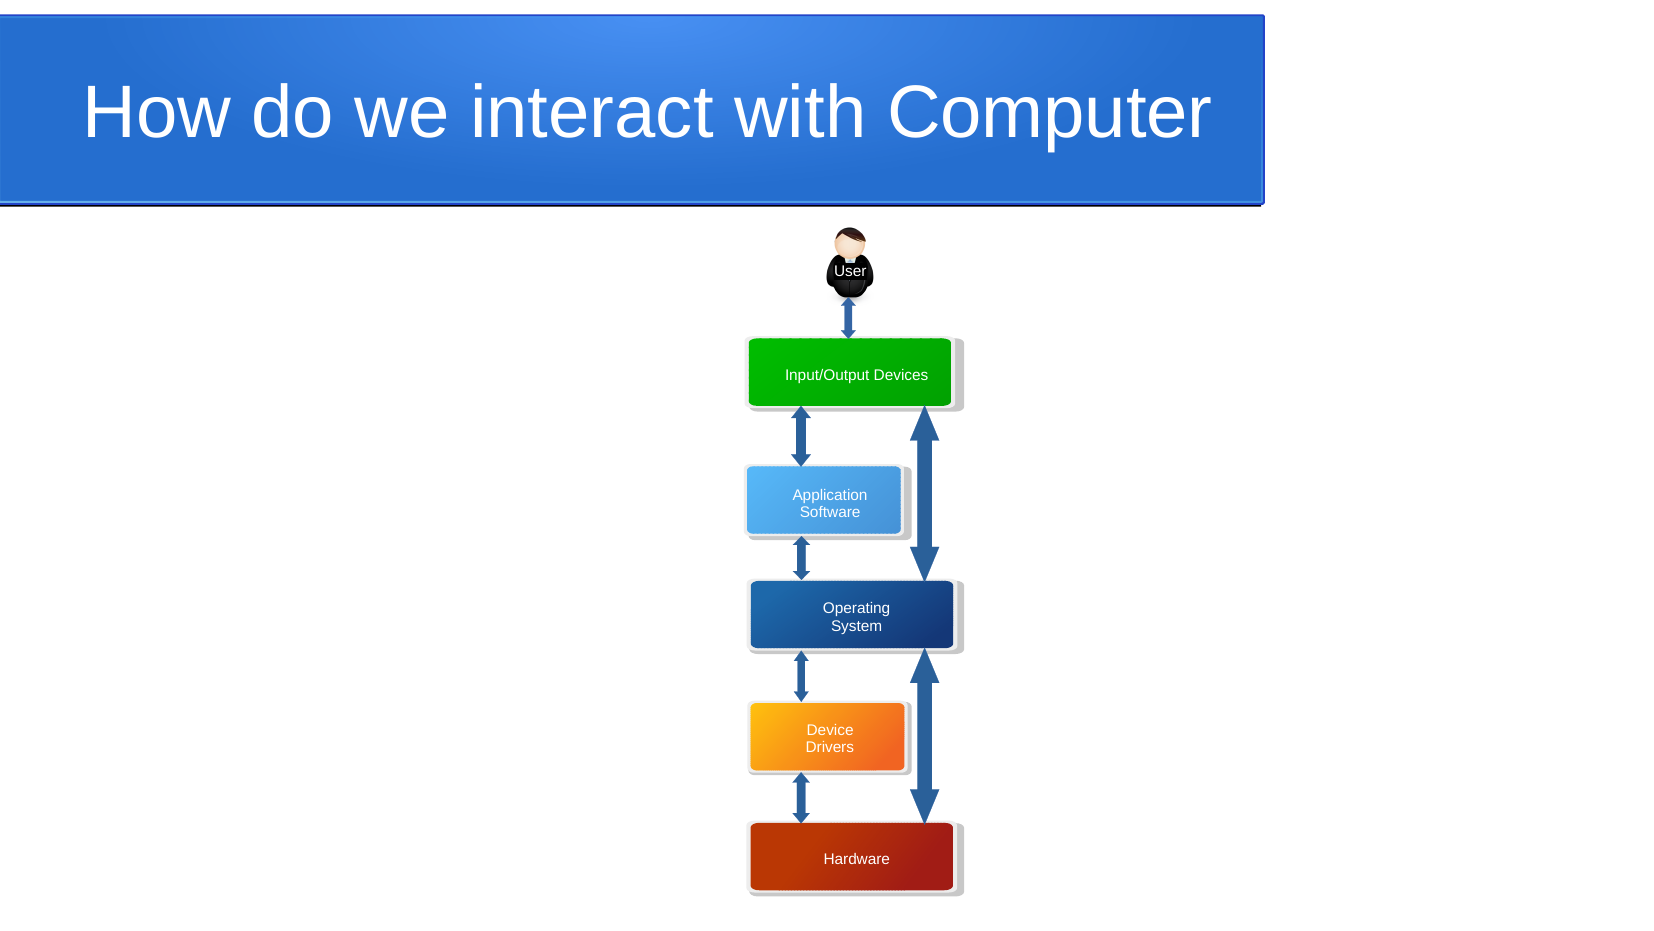

# How do we interact with Computer